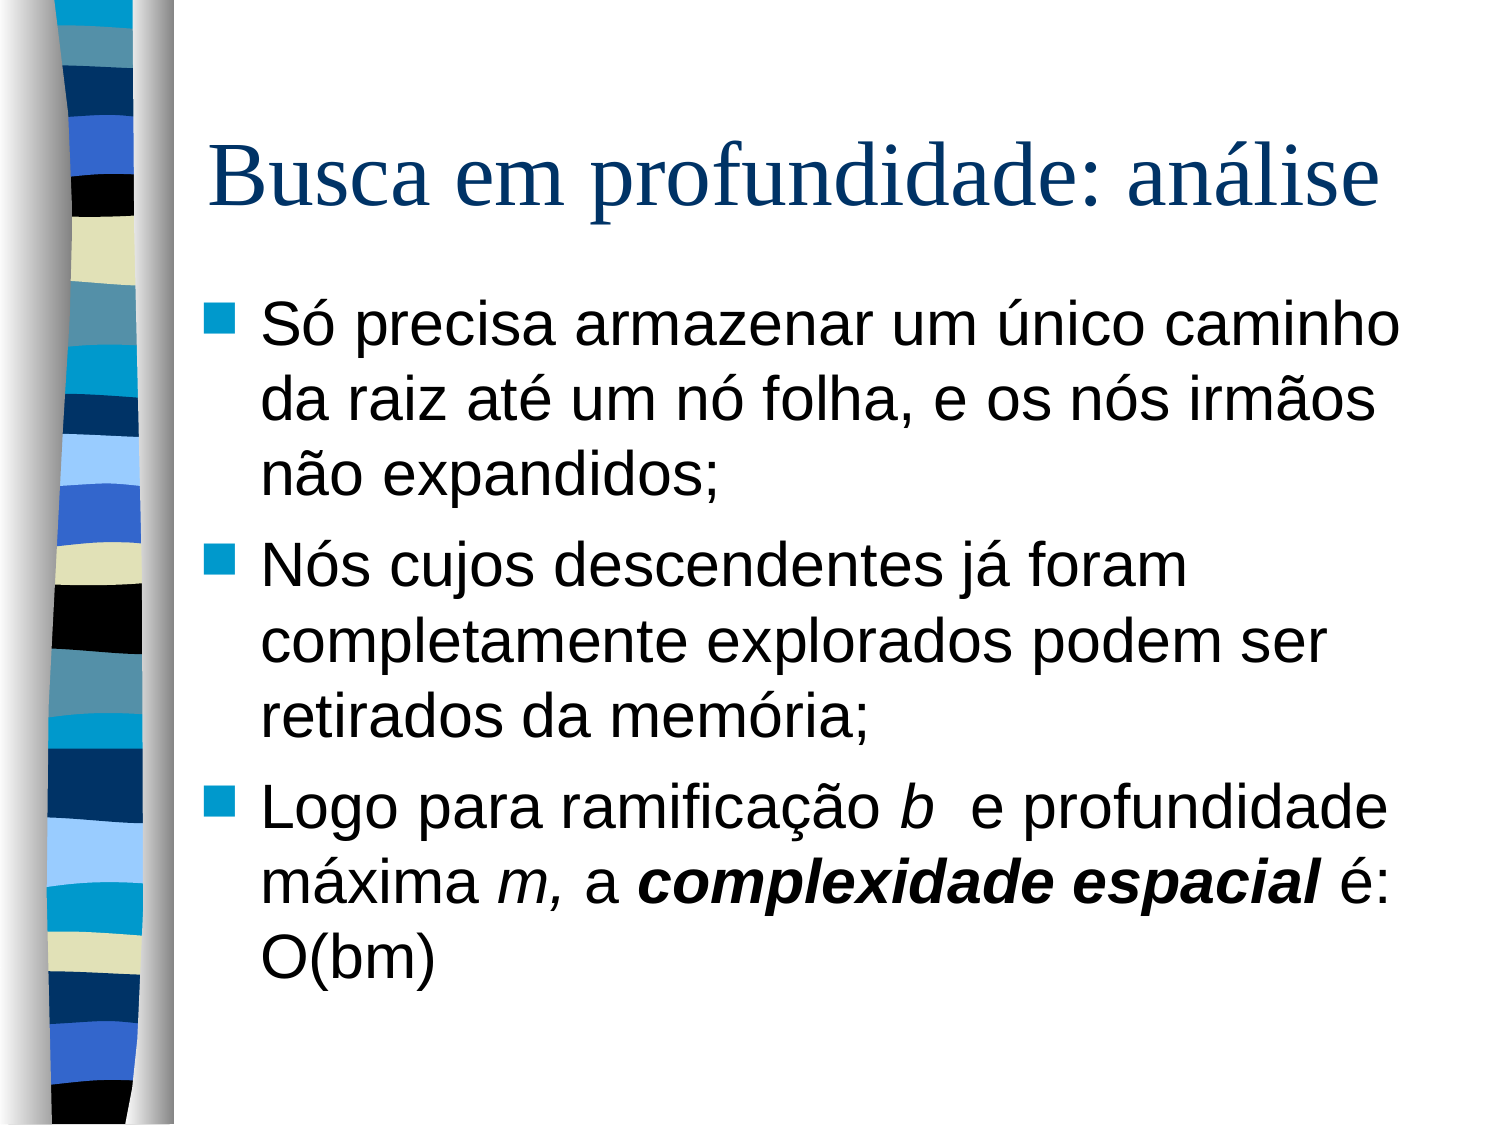

# Busca em profundidade: análise
Só precisa armazenar um único caminho da raiz até um nó folha, e os nós irmãos não expandidos;
Nós cujos descendentes já foram completamente explorados podem ser retirados da memória;
Logo para ramificação b e profundidade máxima m, a complexidade espacial é: O(bm)